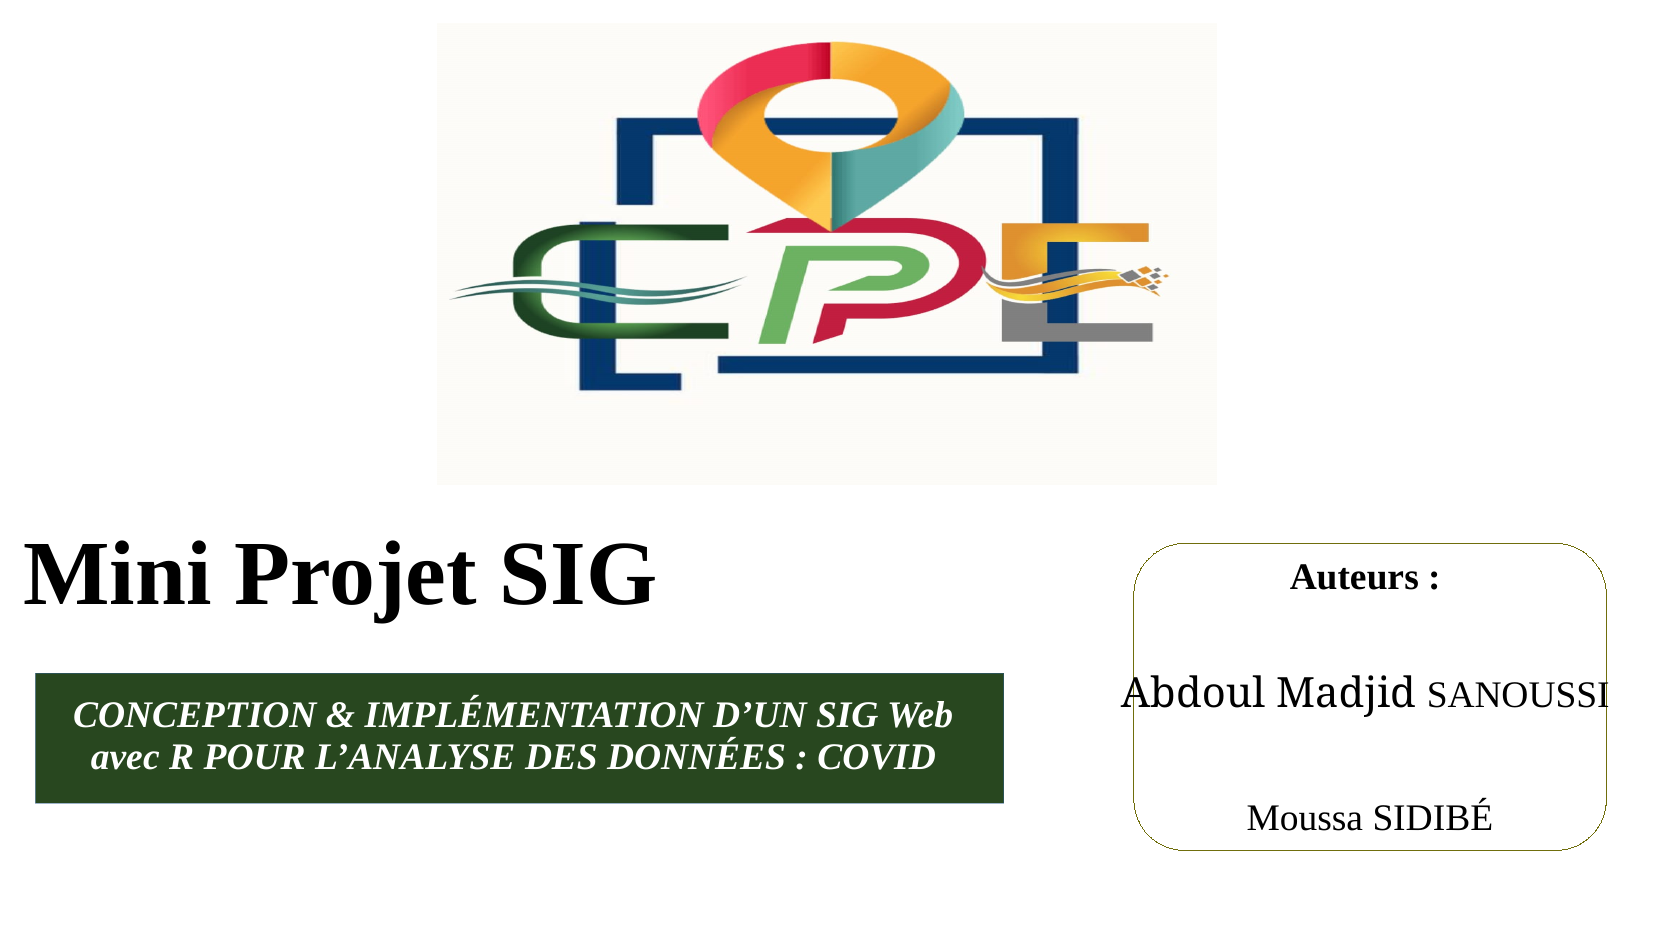

# Mini Projet SIG
Auteurs :
Abdoul Madjid SANOUSSI
Moussa SIDIBÉ
CONCEPTION & IMPLÉMENTATION D’UN SIG Web avec R POUR L’ANALYSE DES DONNÉES : COVID